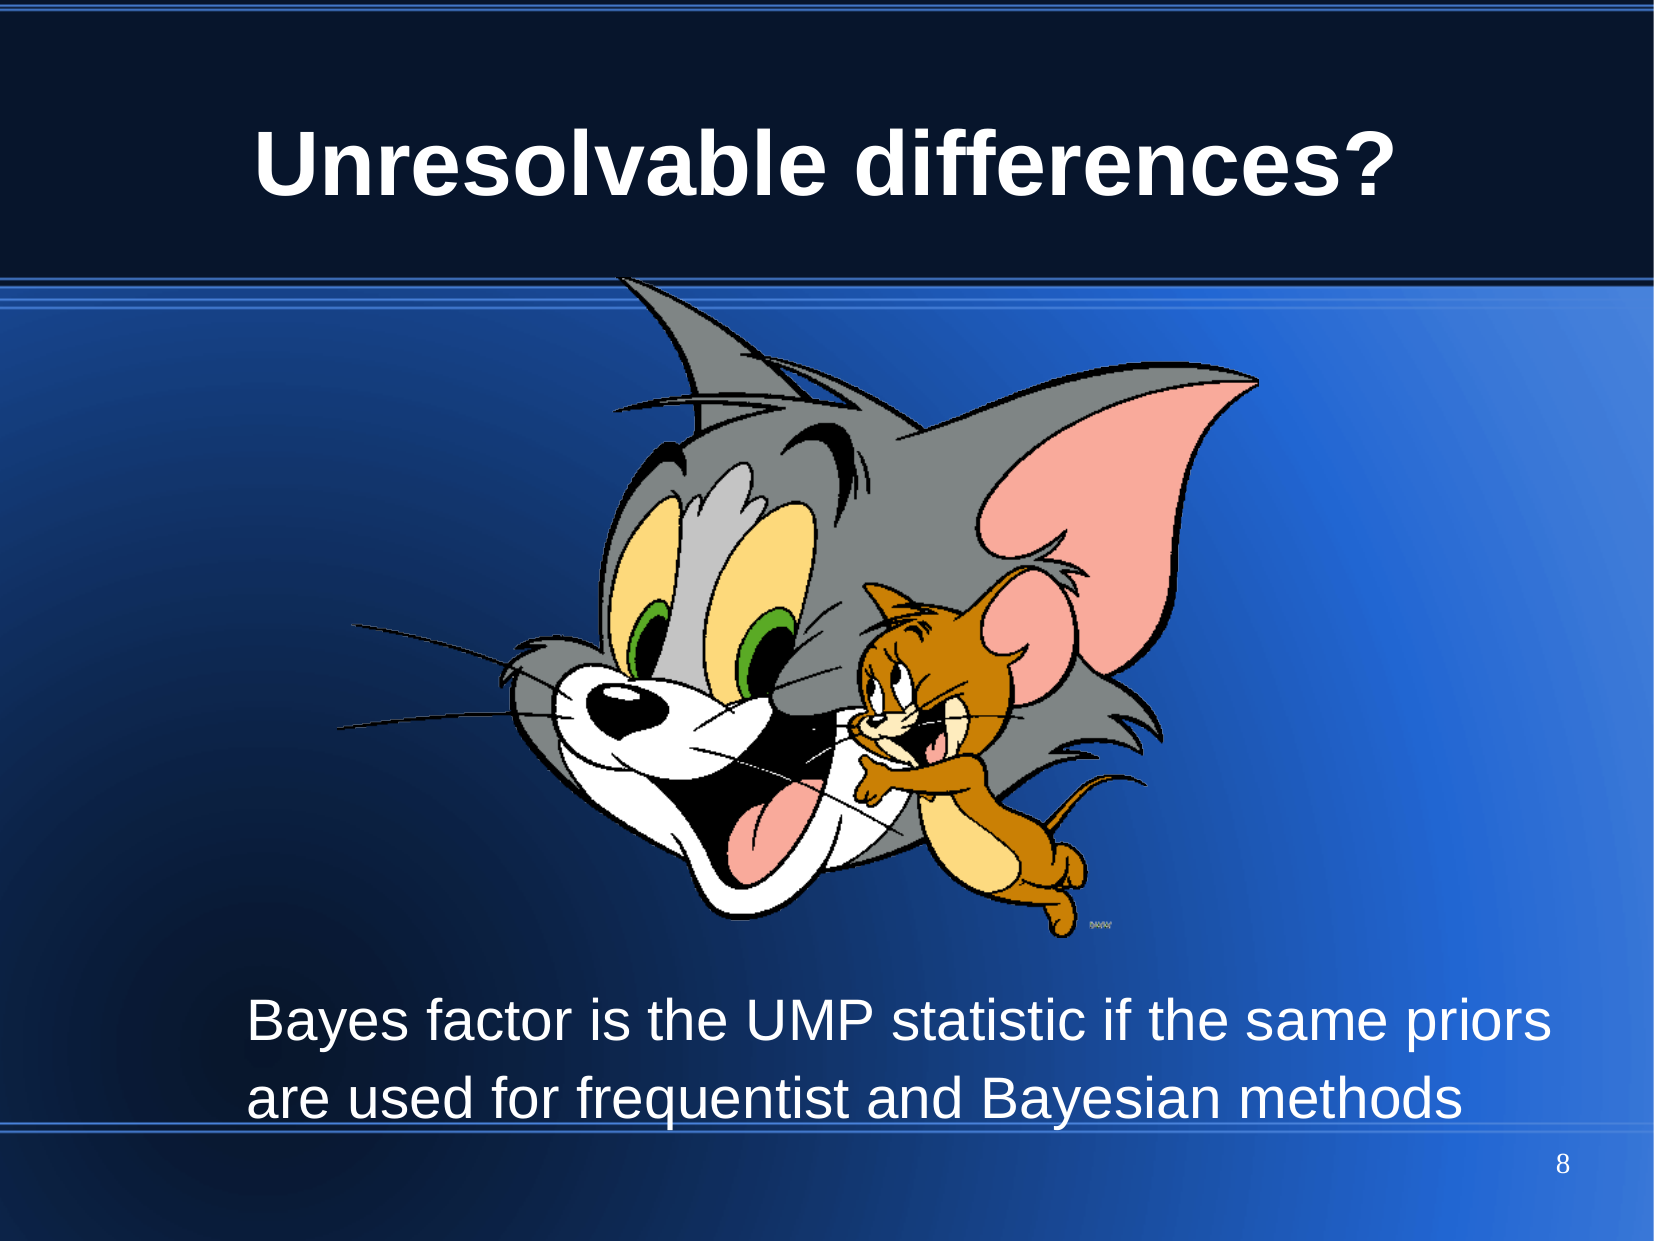

# Unresolvable differences?
Bayes factor is the UMP statistic if the same priors are used for frequentist and Bayesian methods
8